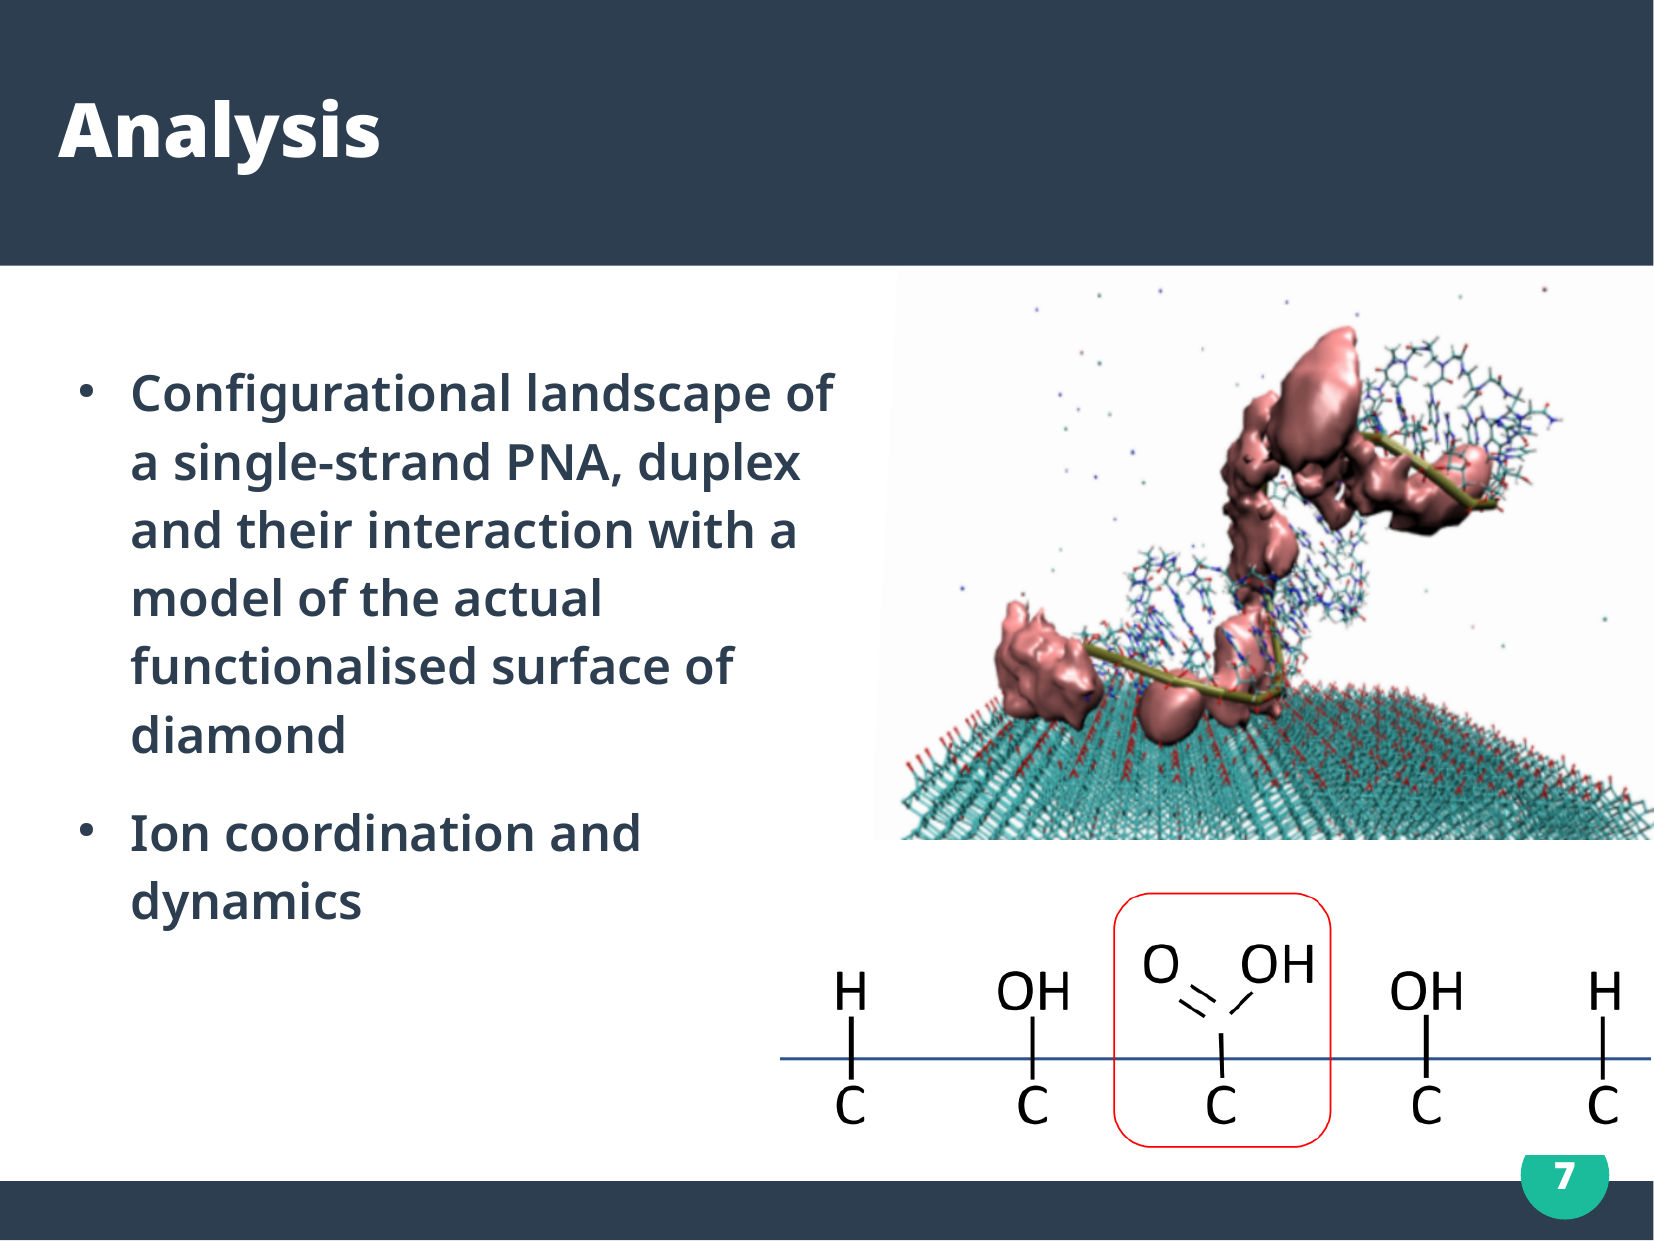

# Analysis
Configurational landscape of a single-strand PNA, duplex and their interaction with a model of the actual functionalised surface of diamond
Ion coordination and dynamics
7